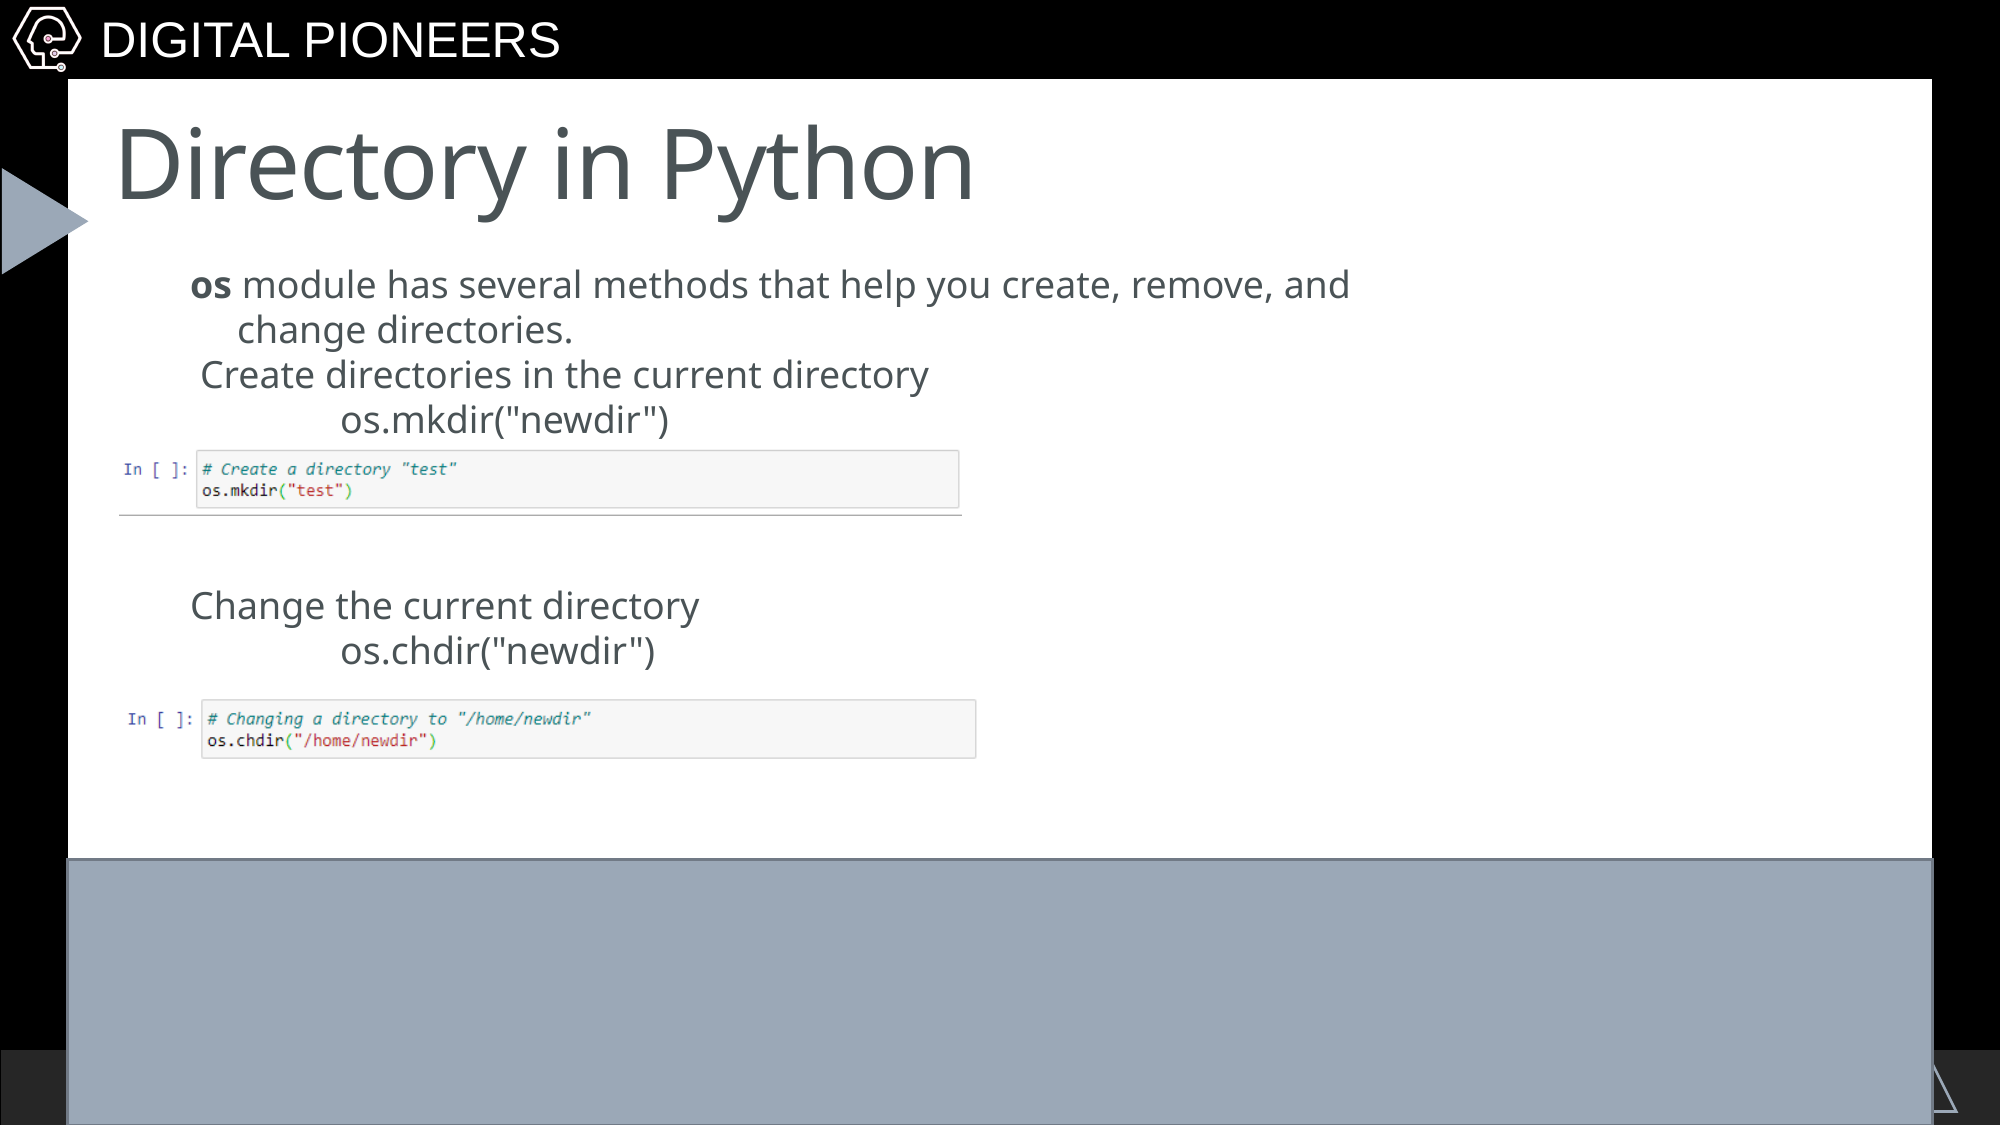

DIGITAL PIONEERS
# Directory in Python
os module has several methods that help you create, remove, and change directories.
 Create directories in the current directory
os.mkdir("newdir")
Change the current directory
os.chdir("newdir")